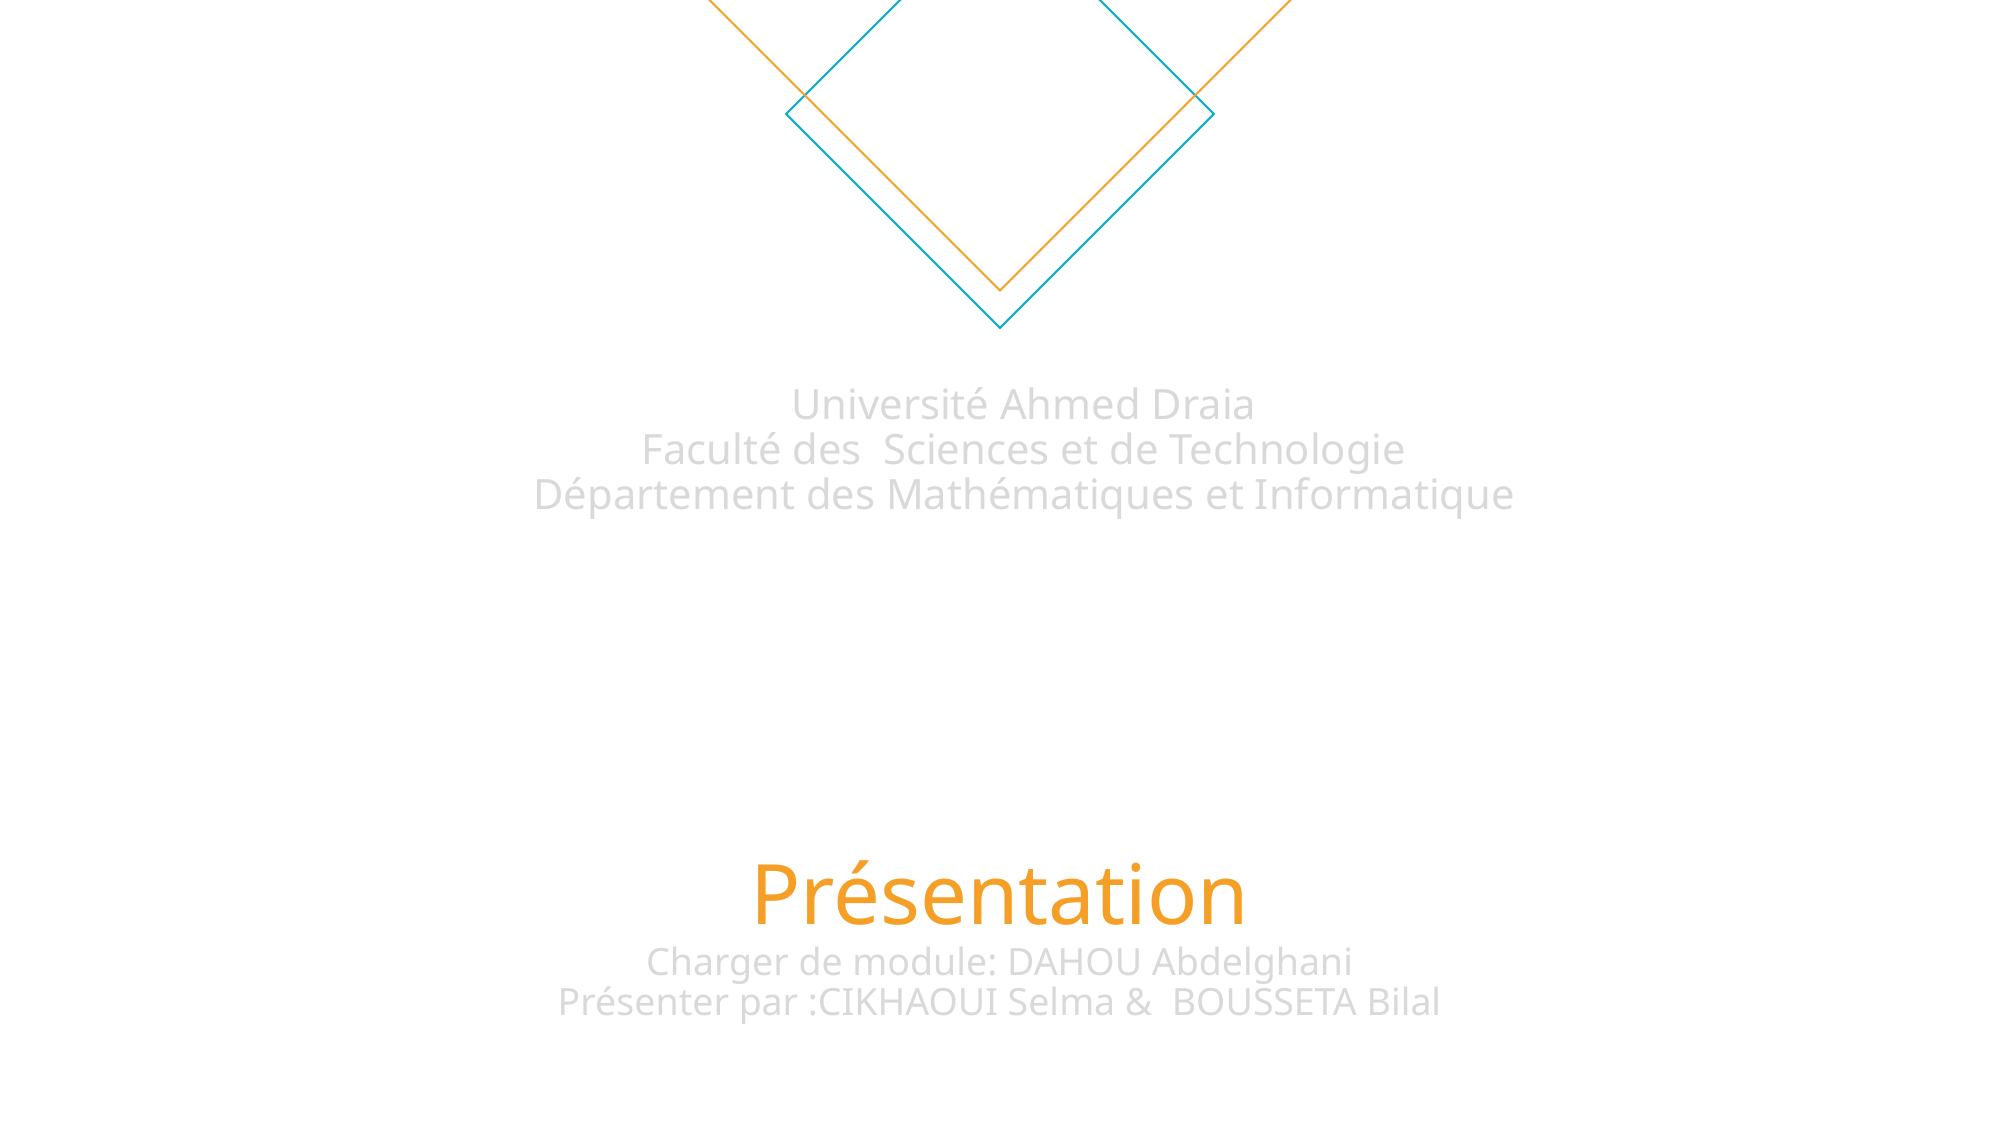

Université Ahmed Draia
Faculté des Sciences et de Technologie
Département des Mathématiques et Informatique
# Planification du projet Présentation Charger de module: DAHOU Abdelghani Présenter par :CIKHAOUI Selma & BOUSSETA Bilal